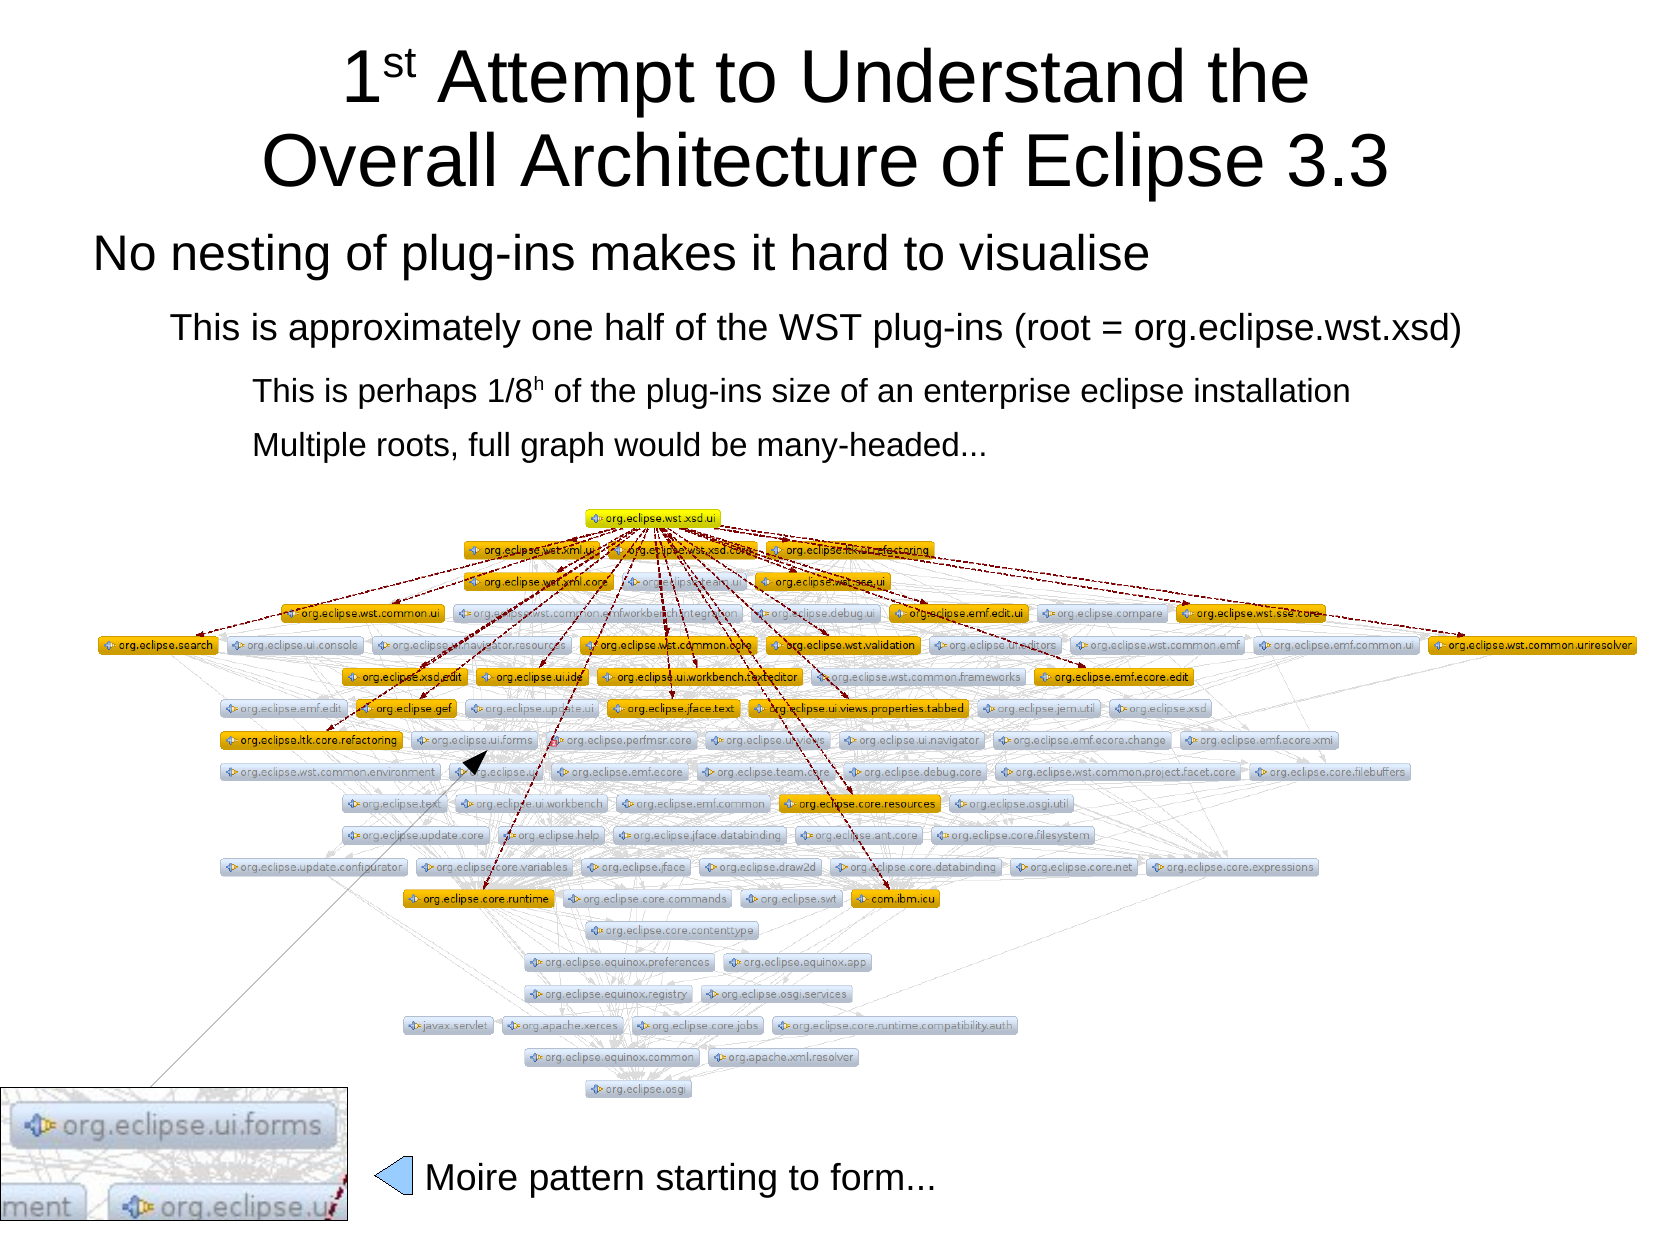

# 1st Attempt to Understand the Overall Architecture of Eclipse 3.3
No nesting of plug-ins makes it hard to visualise
This is approximately one half of the WST plug-ins (root = org.eclipse.wst.xsd)
This is perhaps 1/8h of the plug-ins size of an enterprise eclipse installation
Multiple roots, full graph would be many-headed...
Moire pattern starting to form...